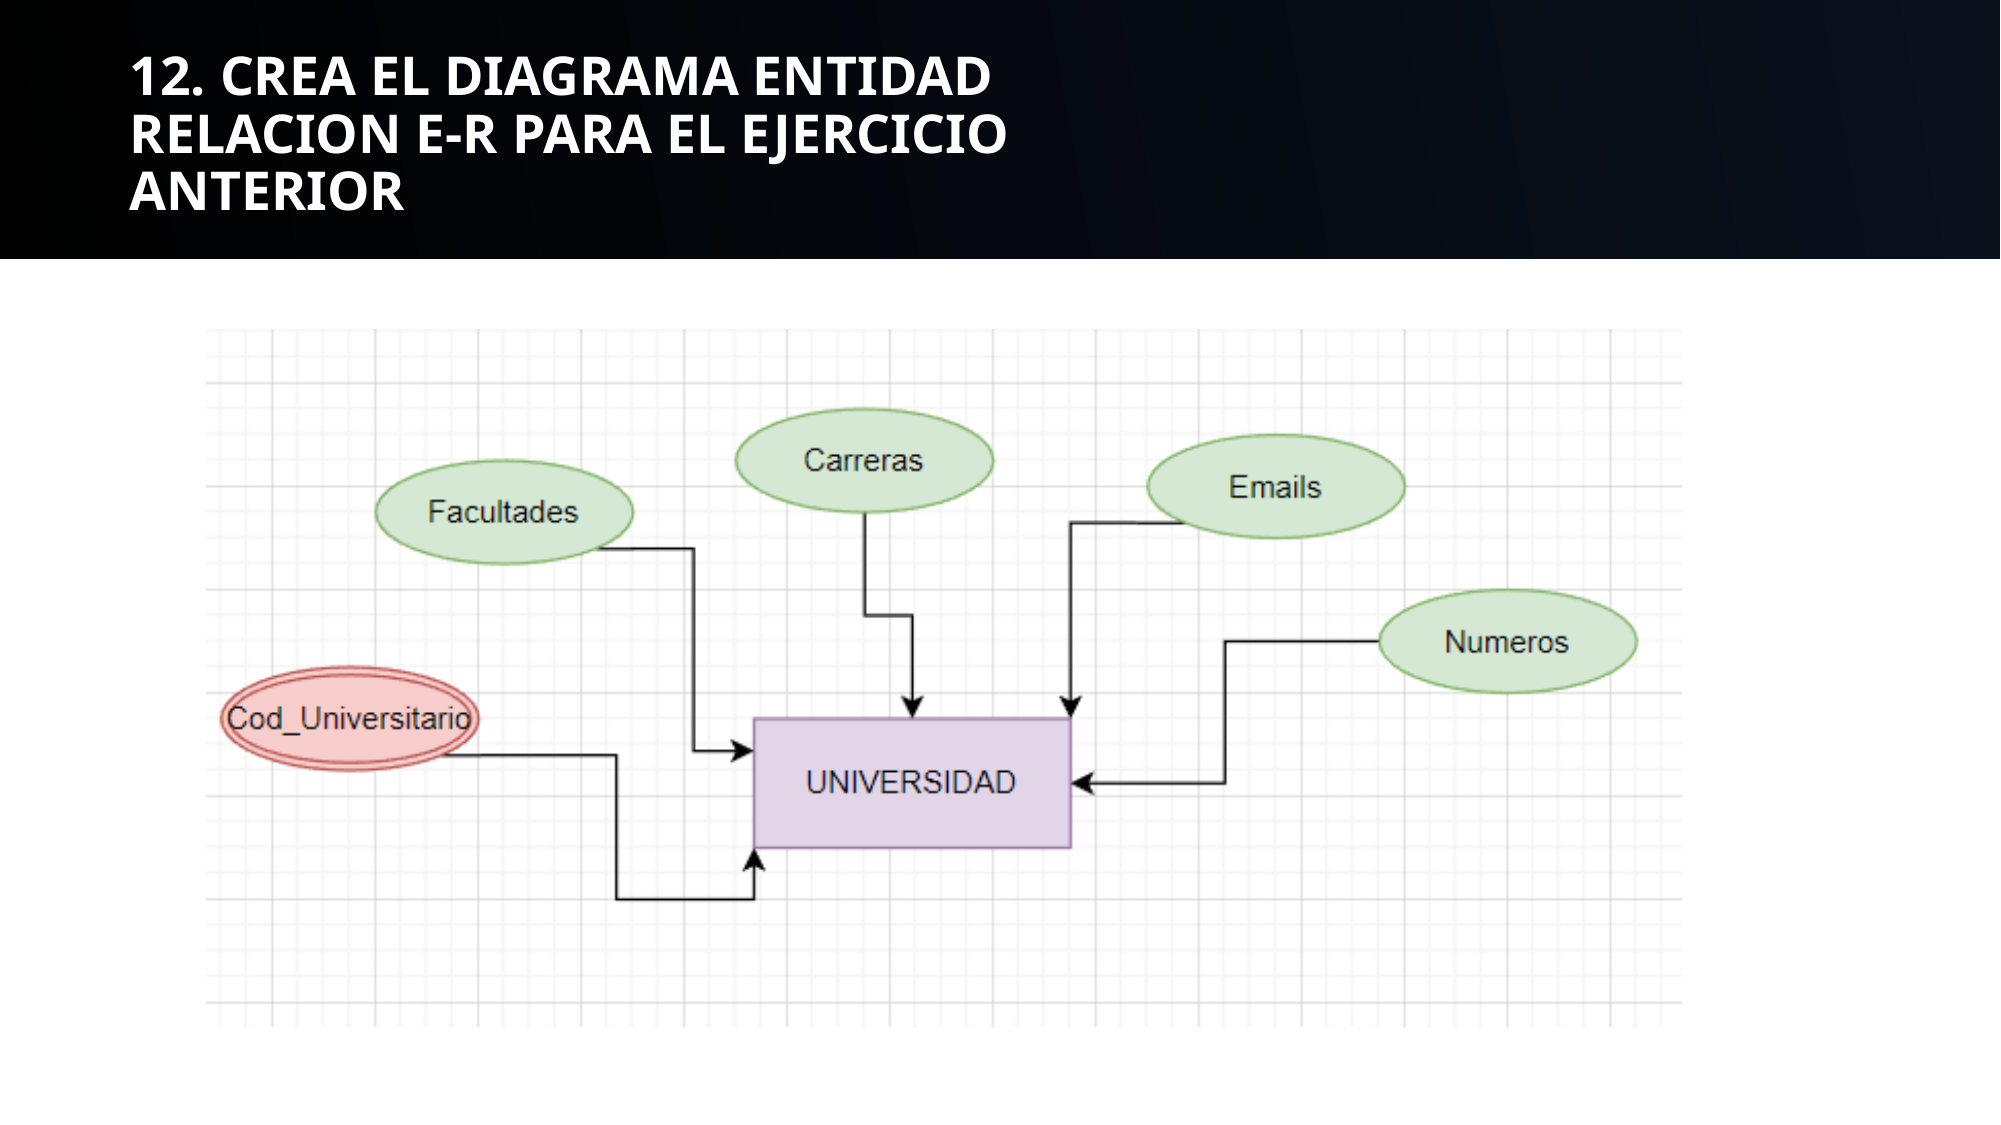

12. CREA EL DIAGRAMA ENTIDAD RELACION E-R PARA EL EJERCICIO ANTERIOR